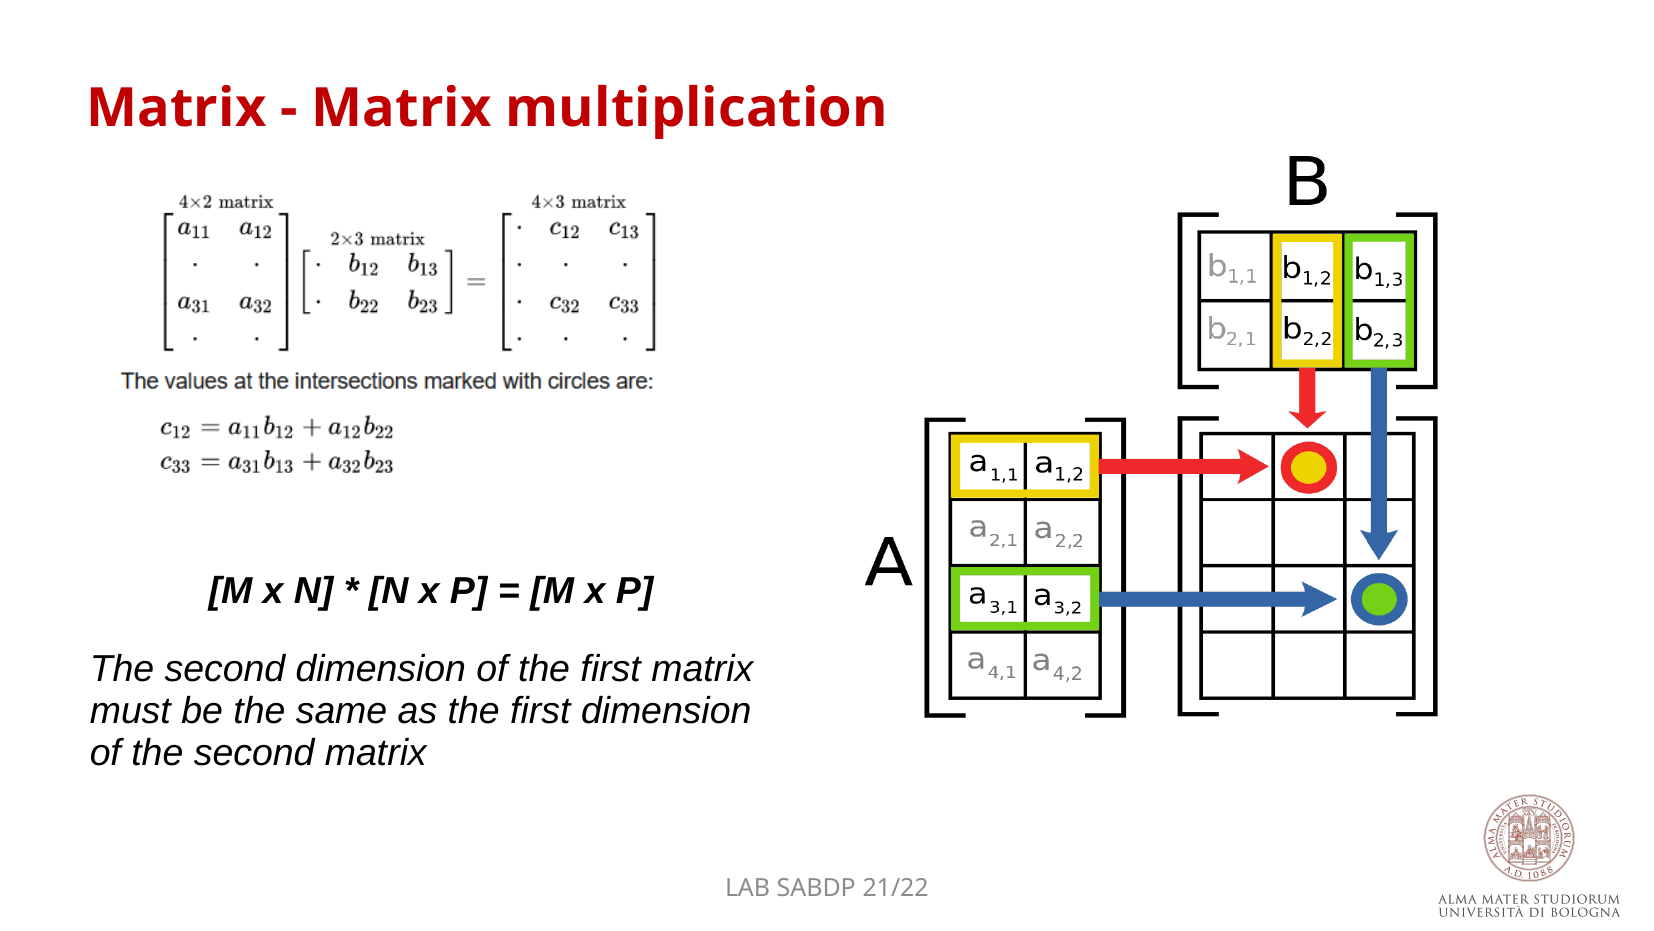

# Matrix - Matrix multiplication
[M x N] * [N x P] = [M x P]
The second dimension of the first matrix must be the same as the first dimension of the second matrix
LAB SABDP 21/22